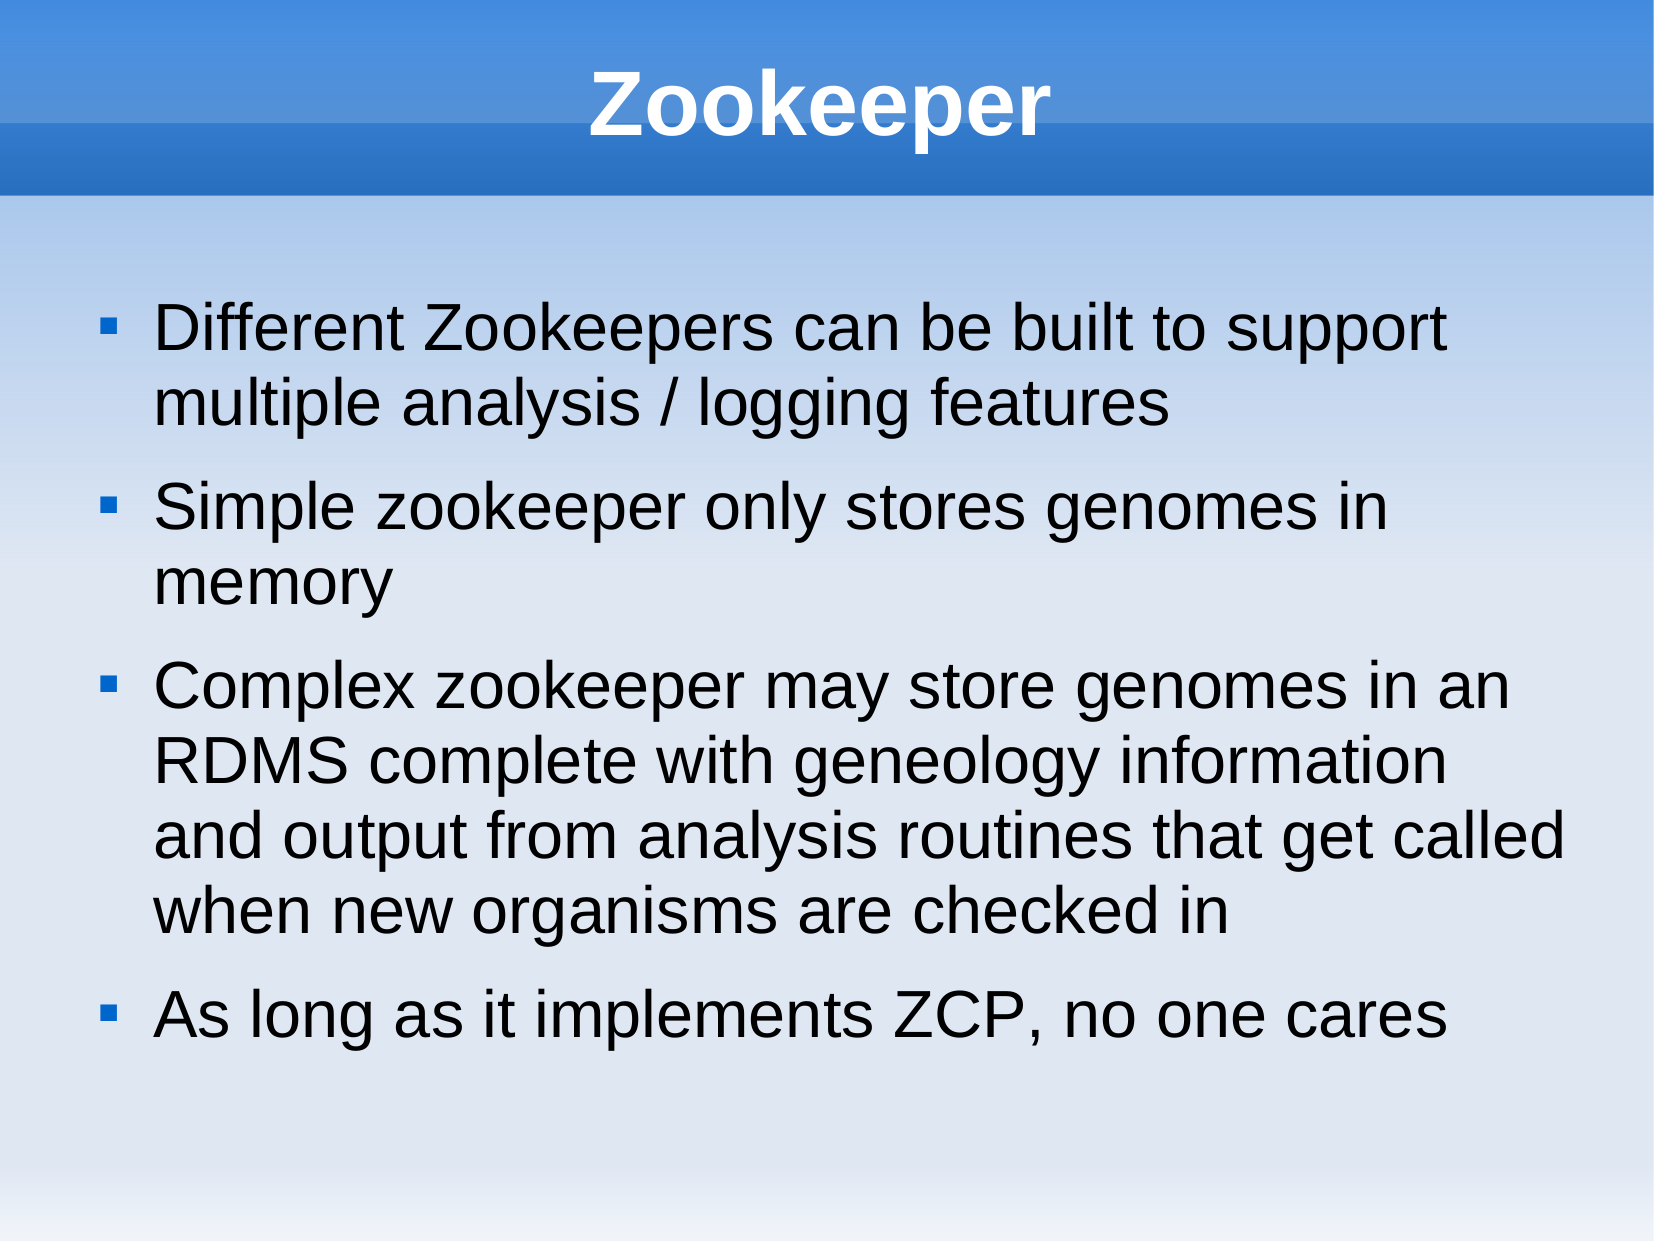

# Zookeeper
Different Zookeepers can be built to support multiple analysis / logging features
Simple zookeeper only stores genomes in memory
Complex zookeeper may store genomes in an RDMS complete with geneology information and output from analysis routines that get called when new organisms are checked in
As long as it implements ZCP, no one cares